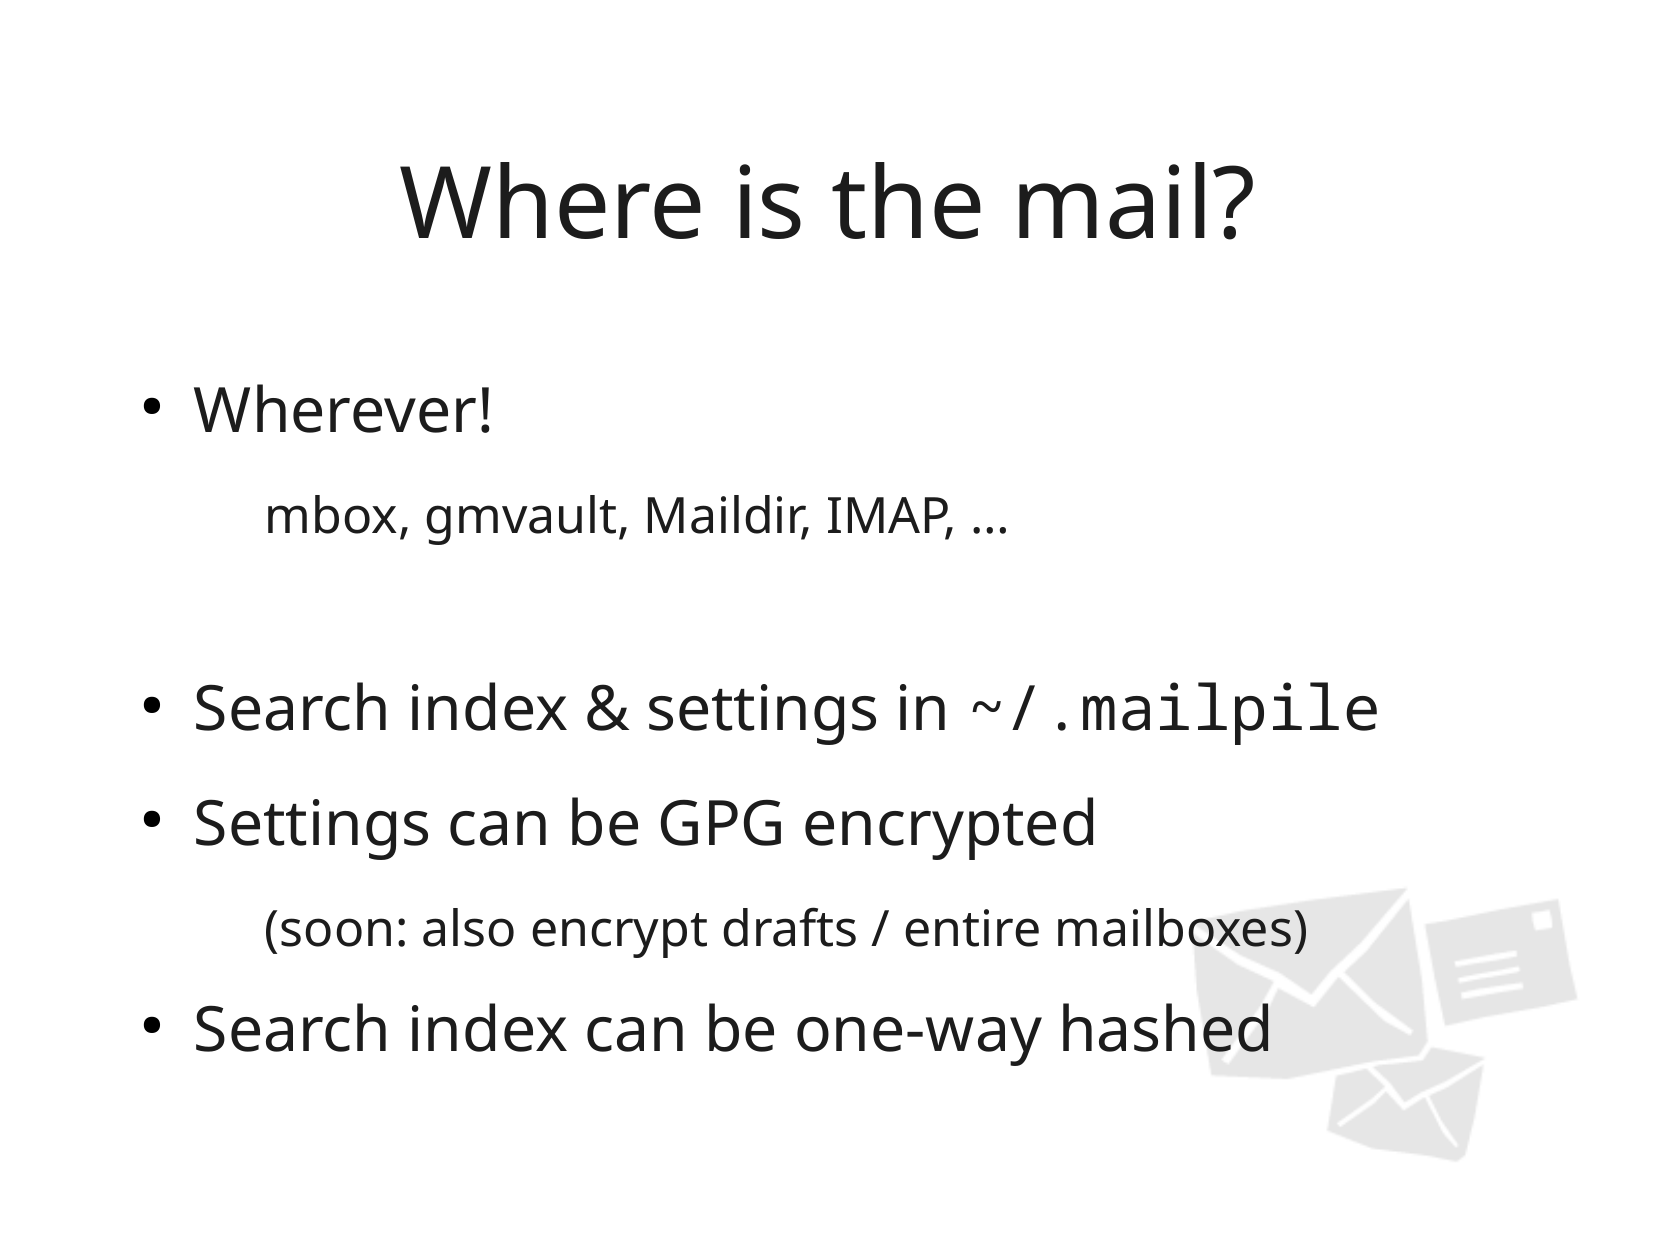

# Where is the mail?
Wherever!
mbox, gmvault, Maildir, IMAP, …
Search index & settings in ~/.mailpile
Settings can be GPG encrypted
(soon: also encrypt drafts / entire mailboxes)
Search index can be one-way hashed